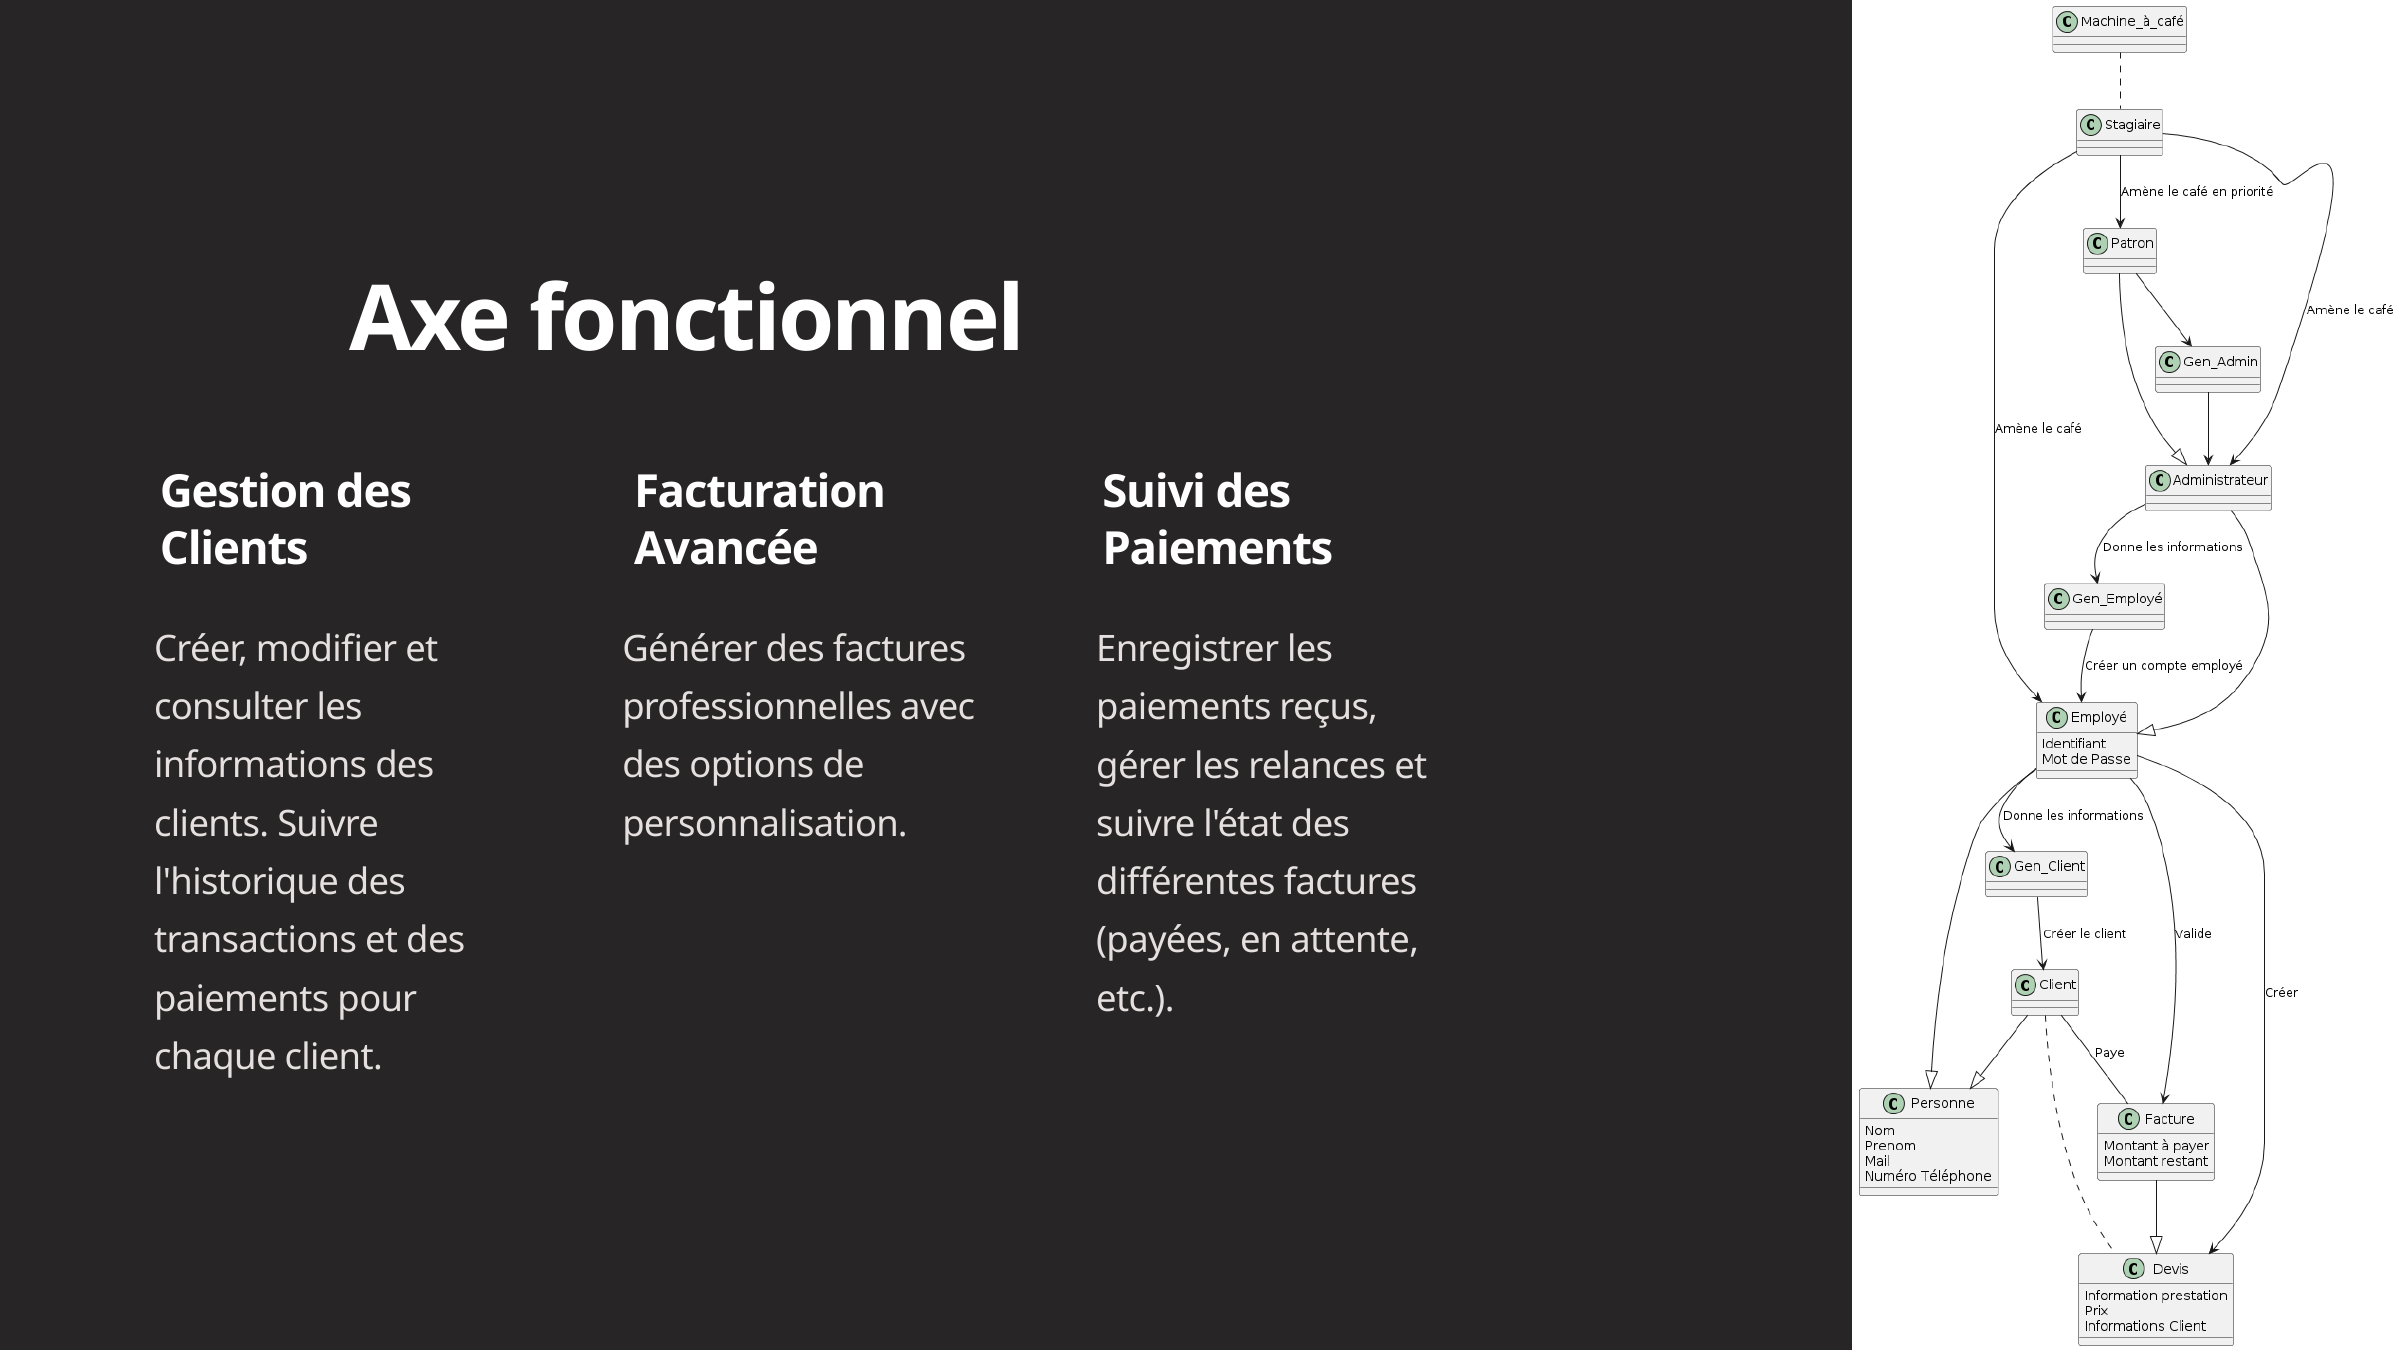

Axe fonctionnel
Gestion des Clients
Facturation Avancée
Suivi des Paiements
Créer, modifier et consulter les informations des clients. Suivre l'historique des transactions et des paiements pour chaque client.
Générer des factures professionnelles avec des options de personnalisation.
Enregistrer les paiements reçus, gérer les relances et suivre l'état des différentes factures (payées, en attente, etc.).